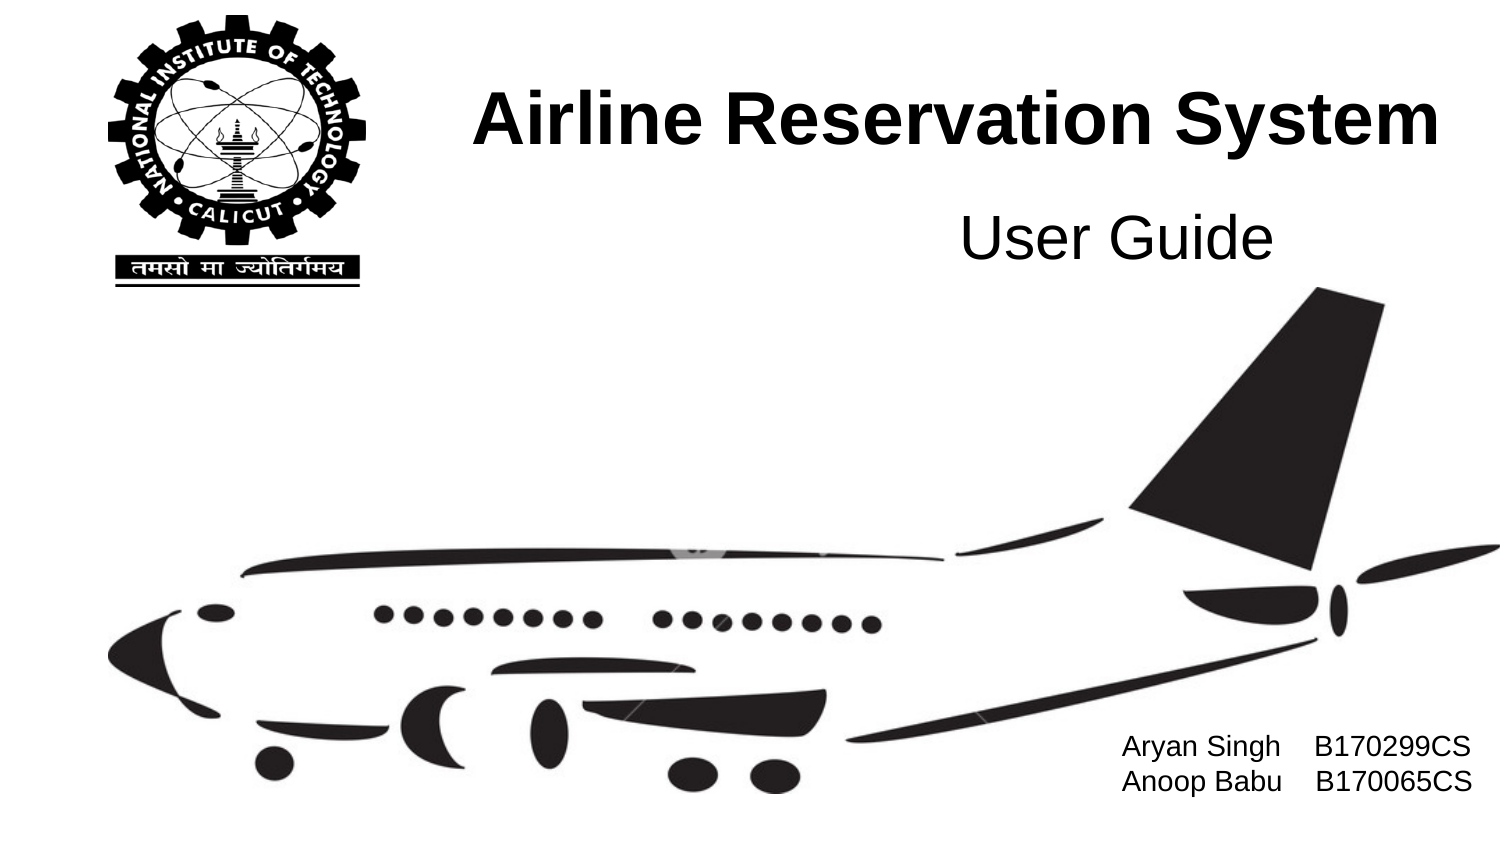

Airline Reservation System
# User Guide
Aryan Singh B170299CS
Anoop Babu B170065CS